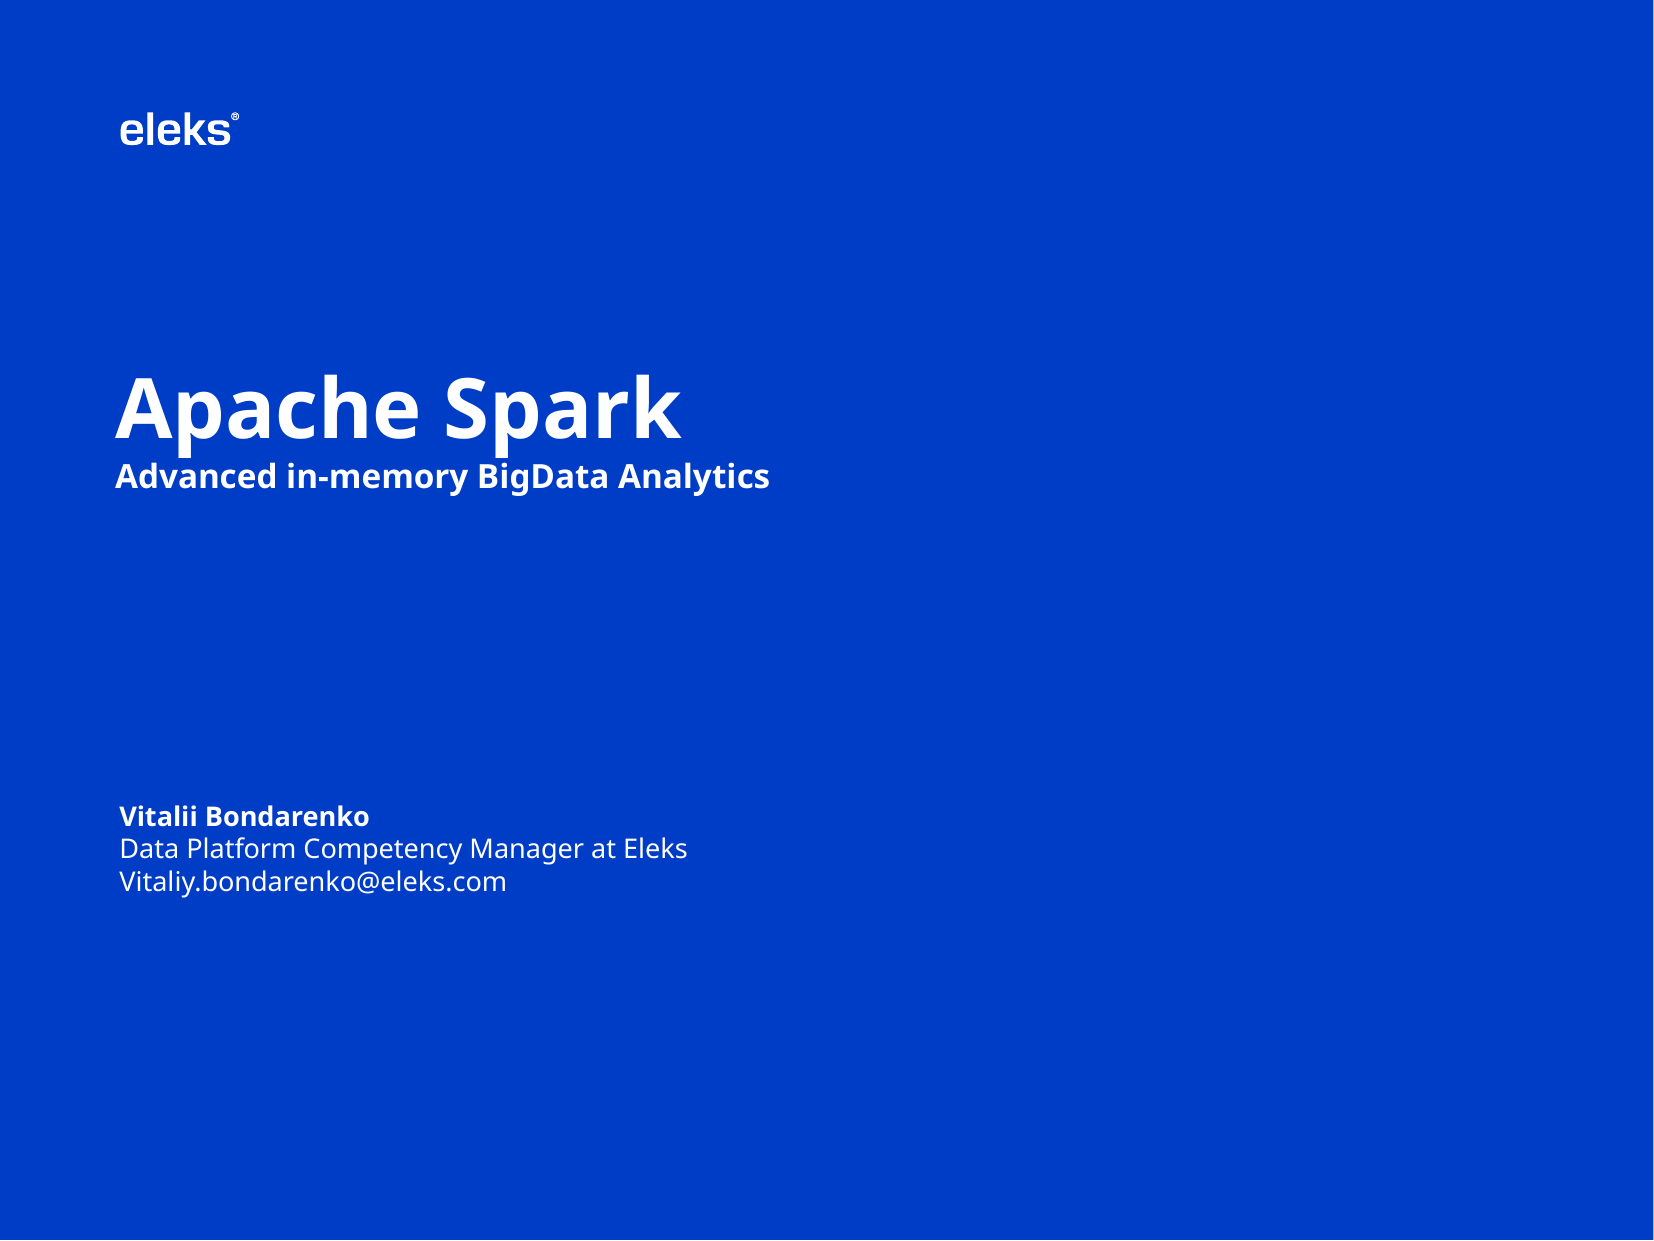

# Apache Spark Advanced in-memory BigData Analytics
Vitalii Bondarenko
Data Platform Competency Manager at Eleks
Vitaliy.bondarenko@eleks.com